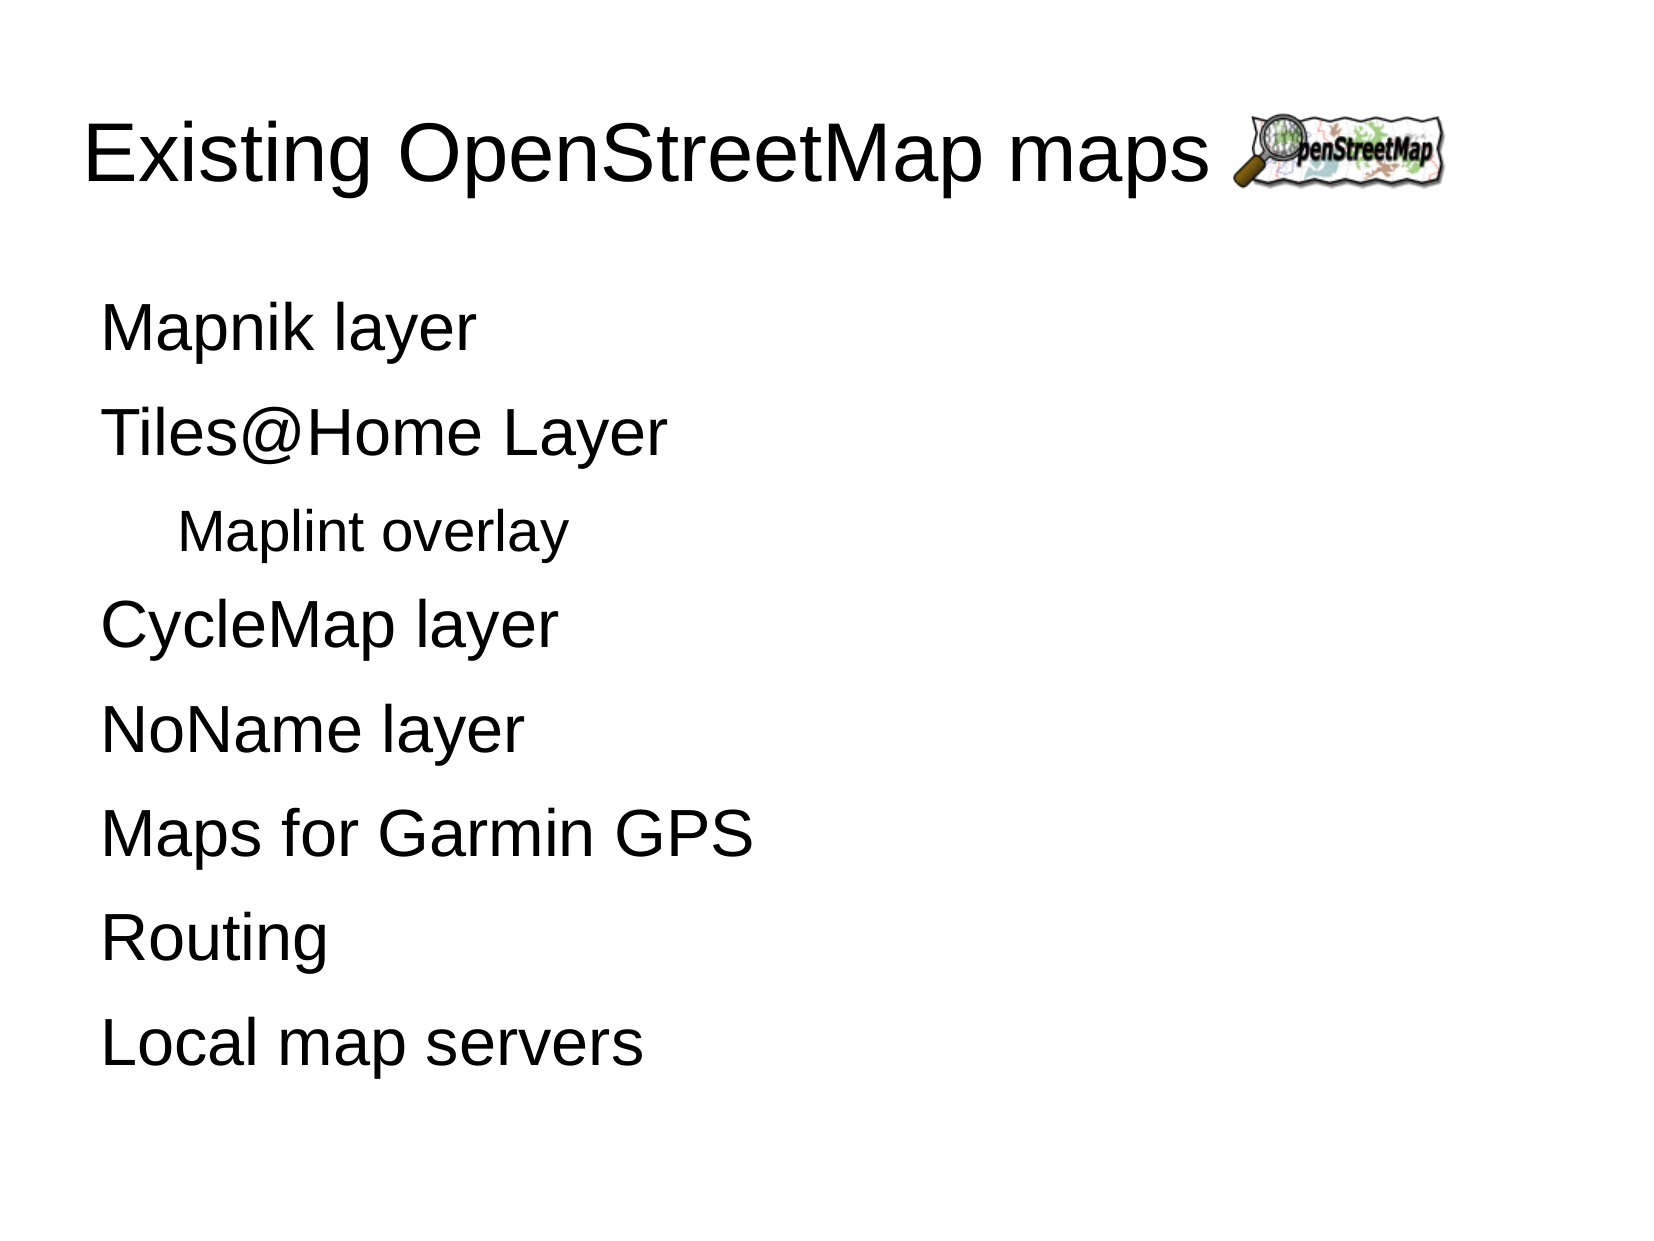

# Existing OpenStreetMap maps
Mapnik layer
Tiles@Home Layer
Maplint overlay
CycleMap layer
NoName layer
Maps for Garmin GPS
Routing
Local map servers